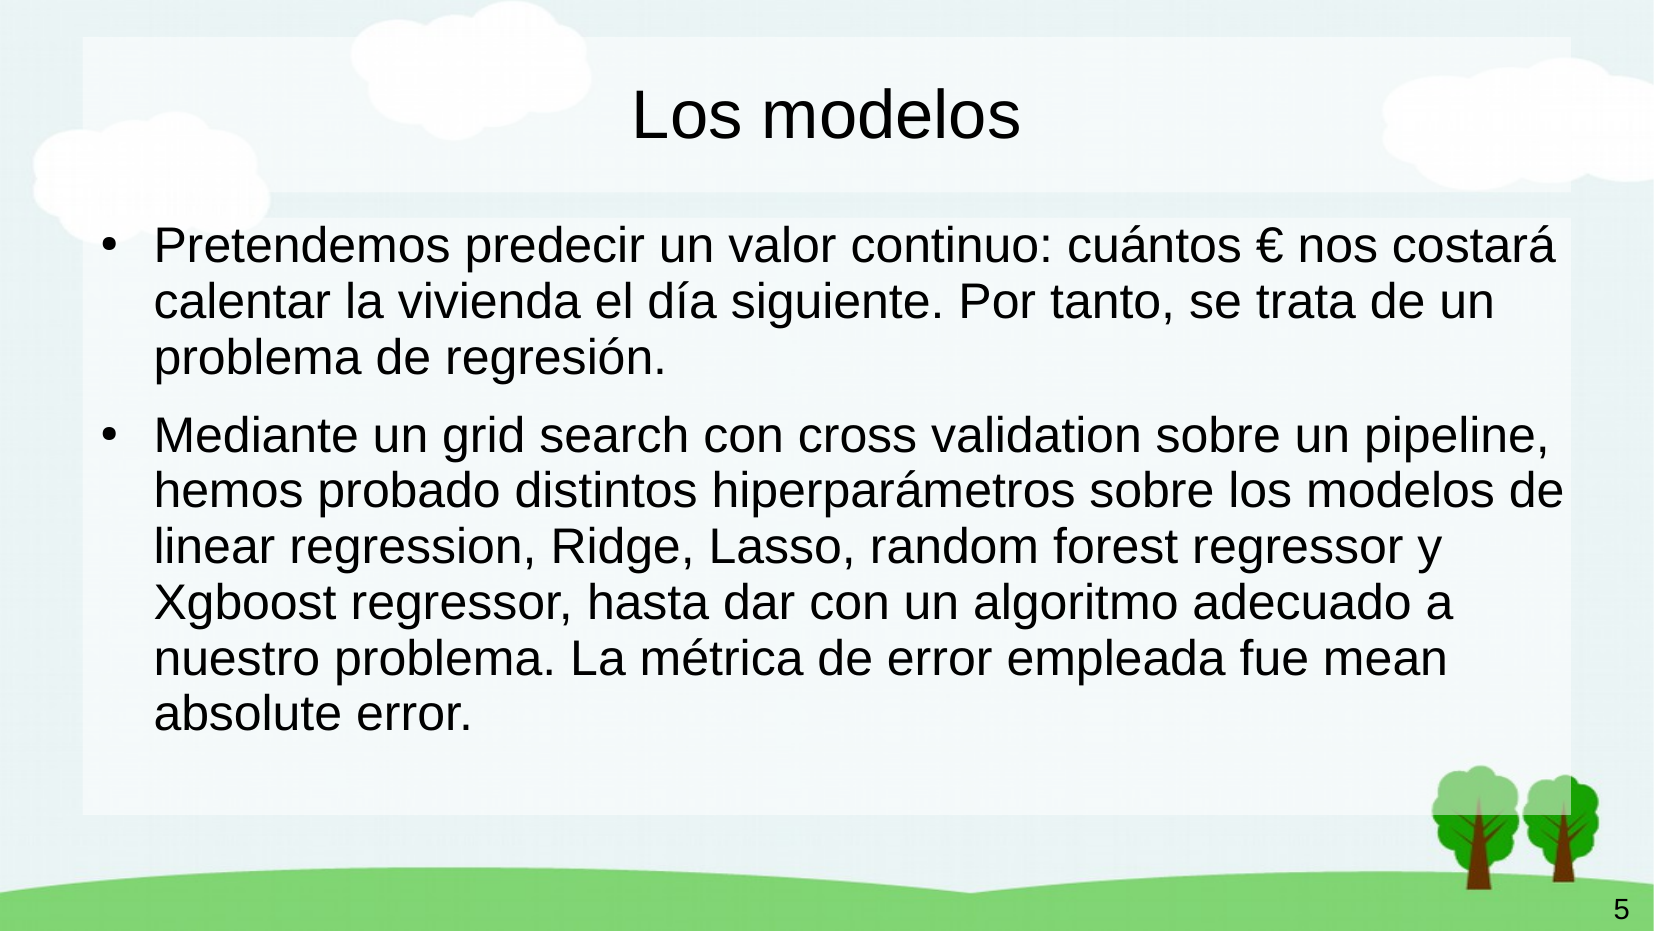

# Los modelos
Pretendemos predecir un valor continuo: cuántos € nos costará calentar la vivienda el día siguiente. Por tanto, se trata de un problema de regresión.
Mediante un grid search con cross validation sobre un pipeline, hemos probado distintos hiperparámetros sobre los modelos de linear regression, Ridge, Lasso, random forest regressor y Xgboost regressor, hasta dar con un algoritmo adecuado a nuestro problema. La métrica de error empleada fue mean absolute error.
5